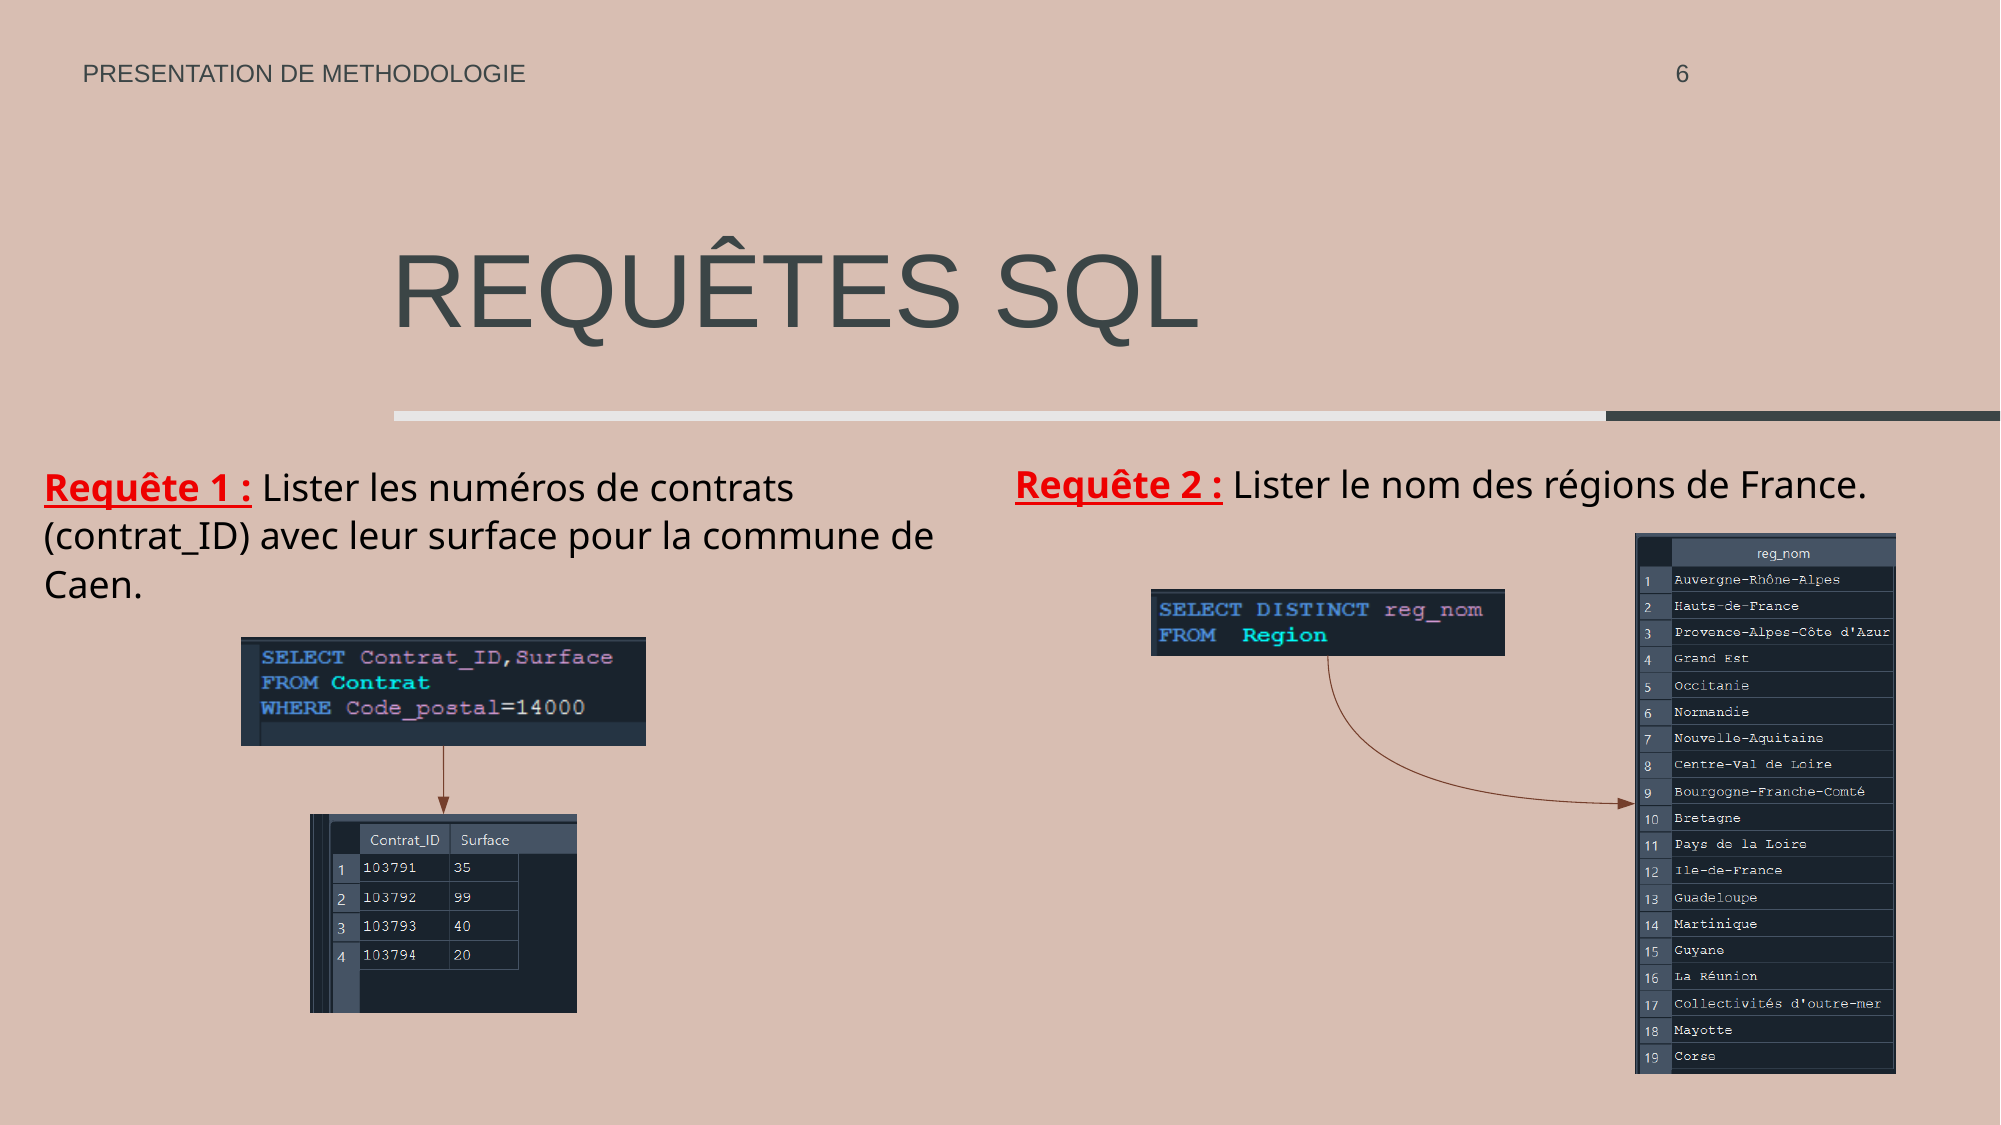

PRESENTATION DE METHODOLOGIE
# Requêtes sql
Requête 1 : Lister les numéros de contrats (contrat_ID) avec leur surface pour la commune de Caen.
Requête 2 : Lister le nom des régions de France.